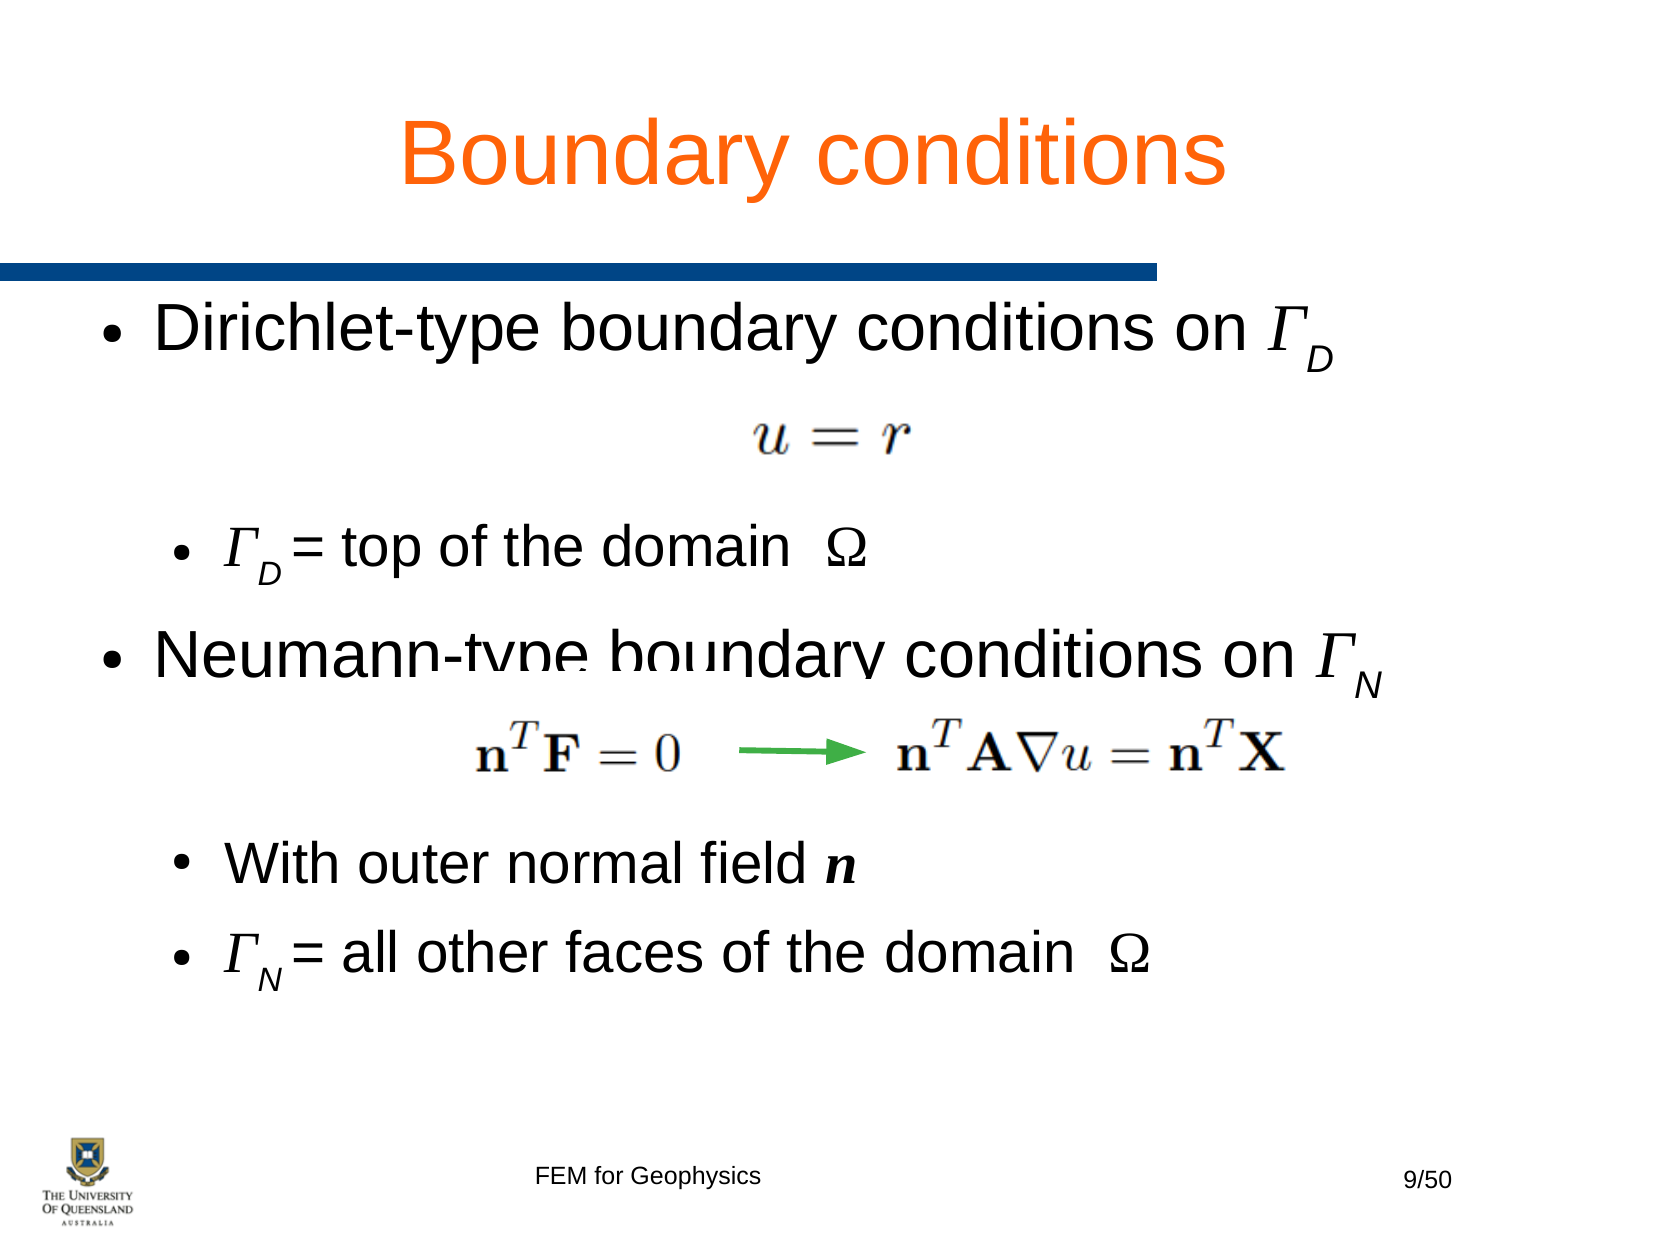

# Boundary conditions
Dirichlet-type boundary conditions on ΓD
ΓD = top of the domain Ω
Neumann-type boundary conditions on ΓN
With outer normal field n
ΓN = all other faces of the domain Ω